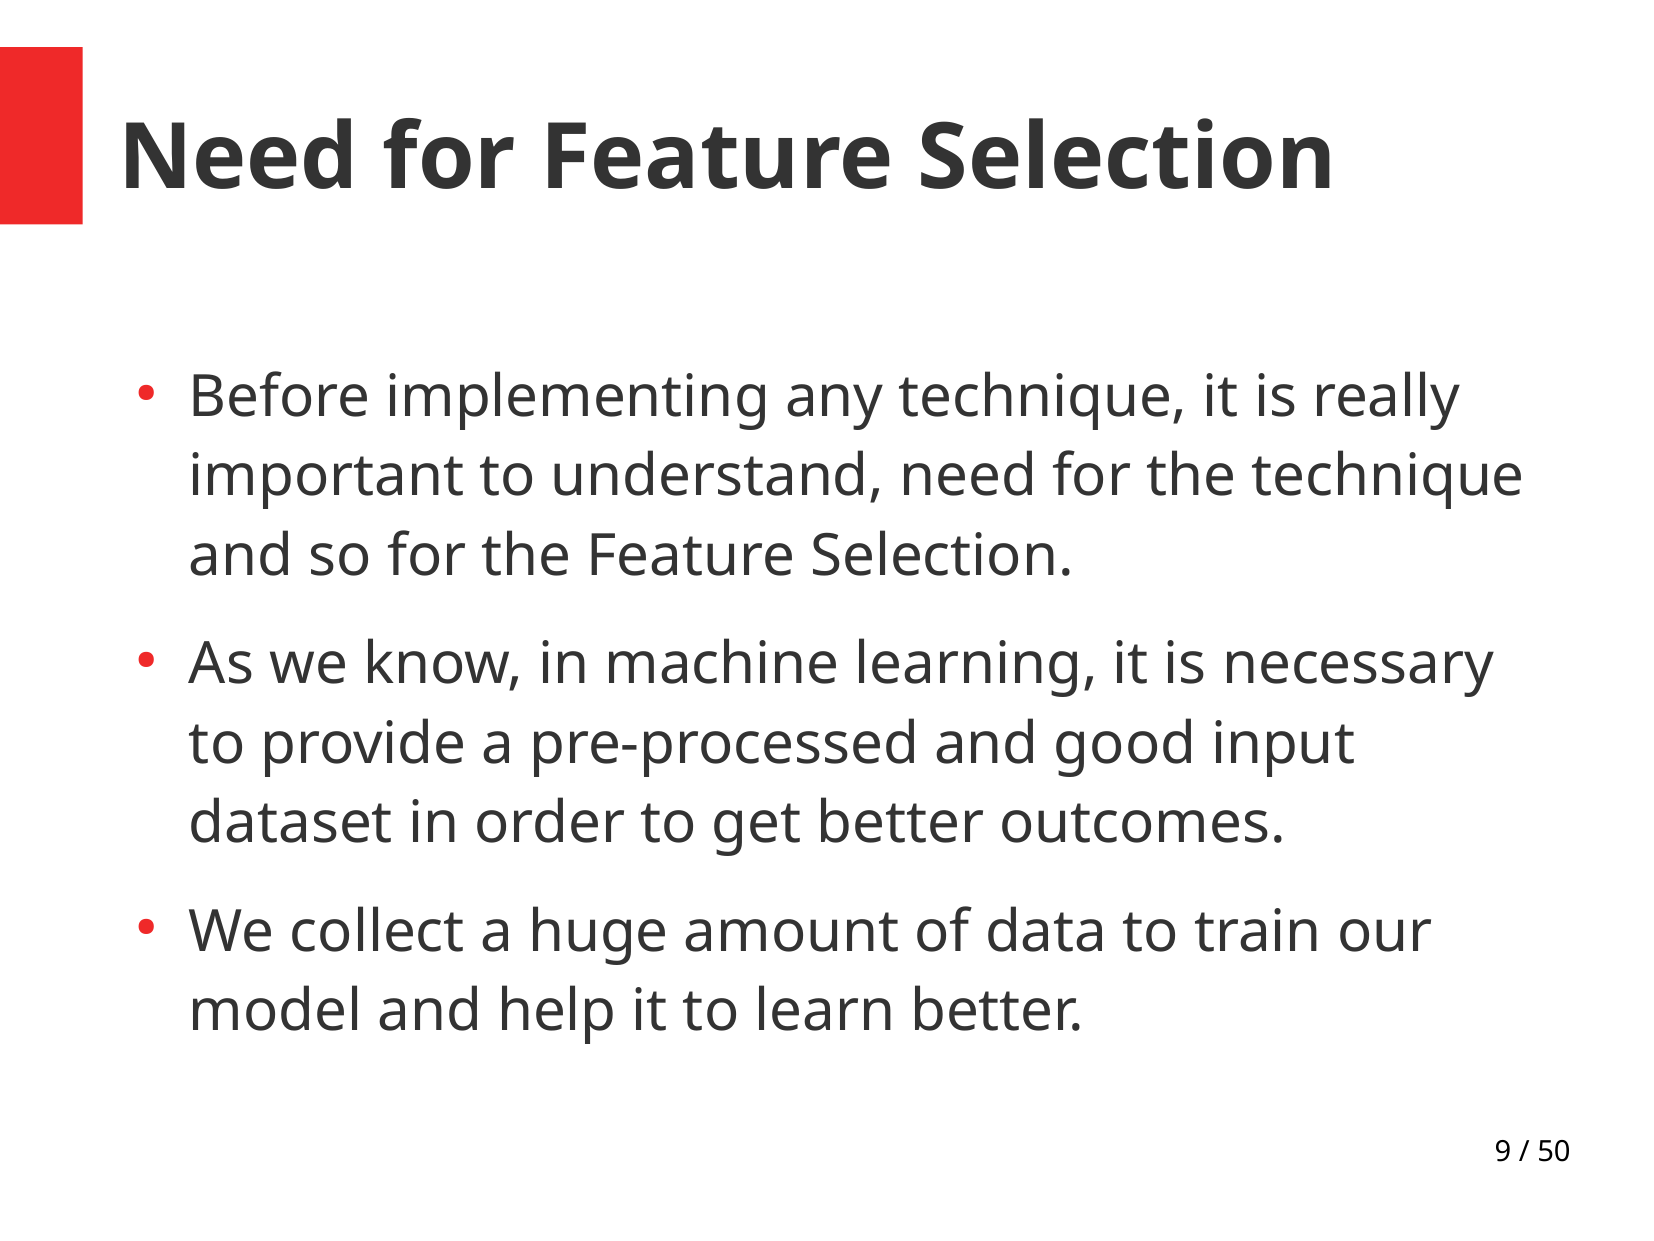

# Need for Feature Selection
Before implementing any technique, it is really important to understand, need for the technique and so for the Feature Selection.
As we know, in machine learning, it is necessary to provide a pre-processed and good input dataset in order to get better outcomes.
We collect a huge amount of data to train our model and help it to learn better.
9